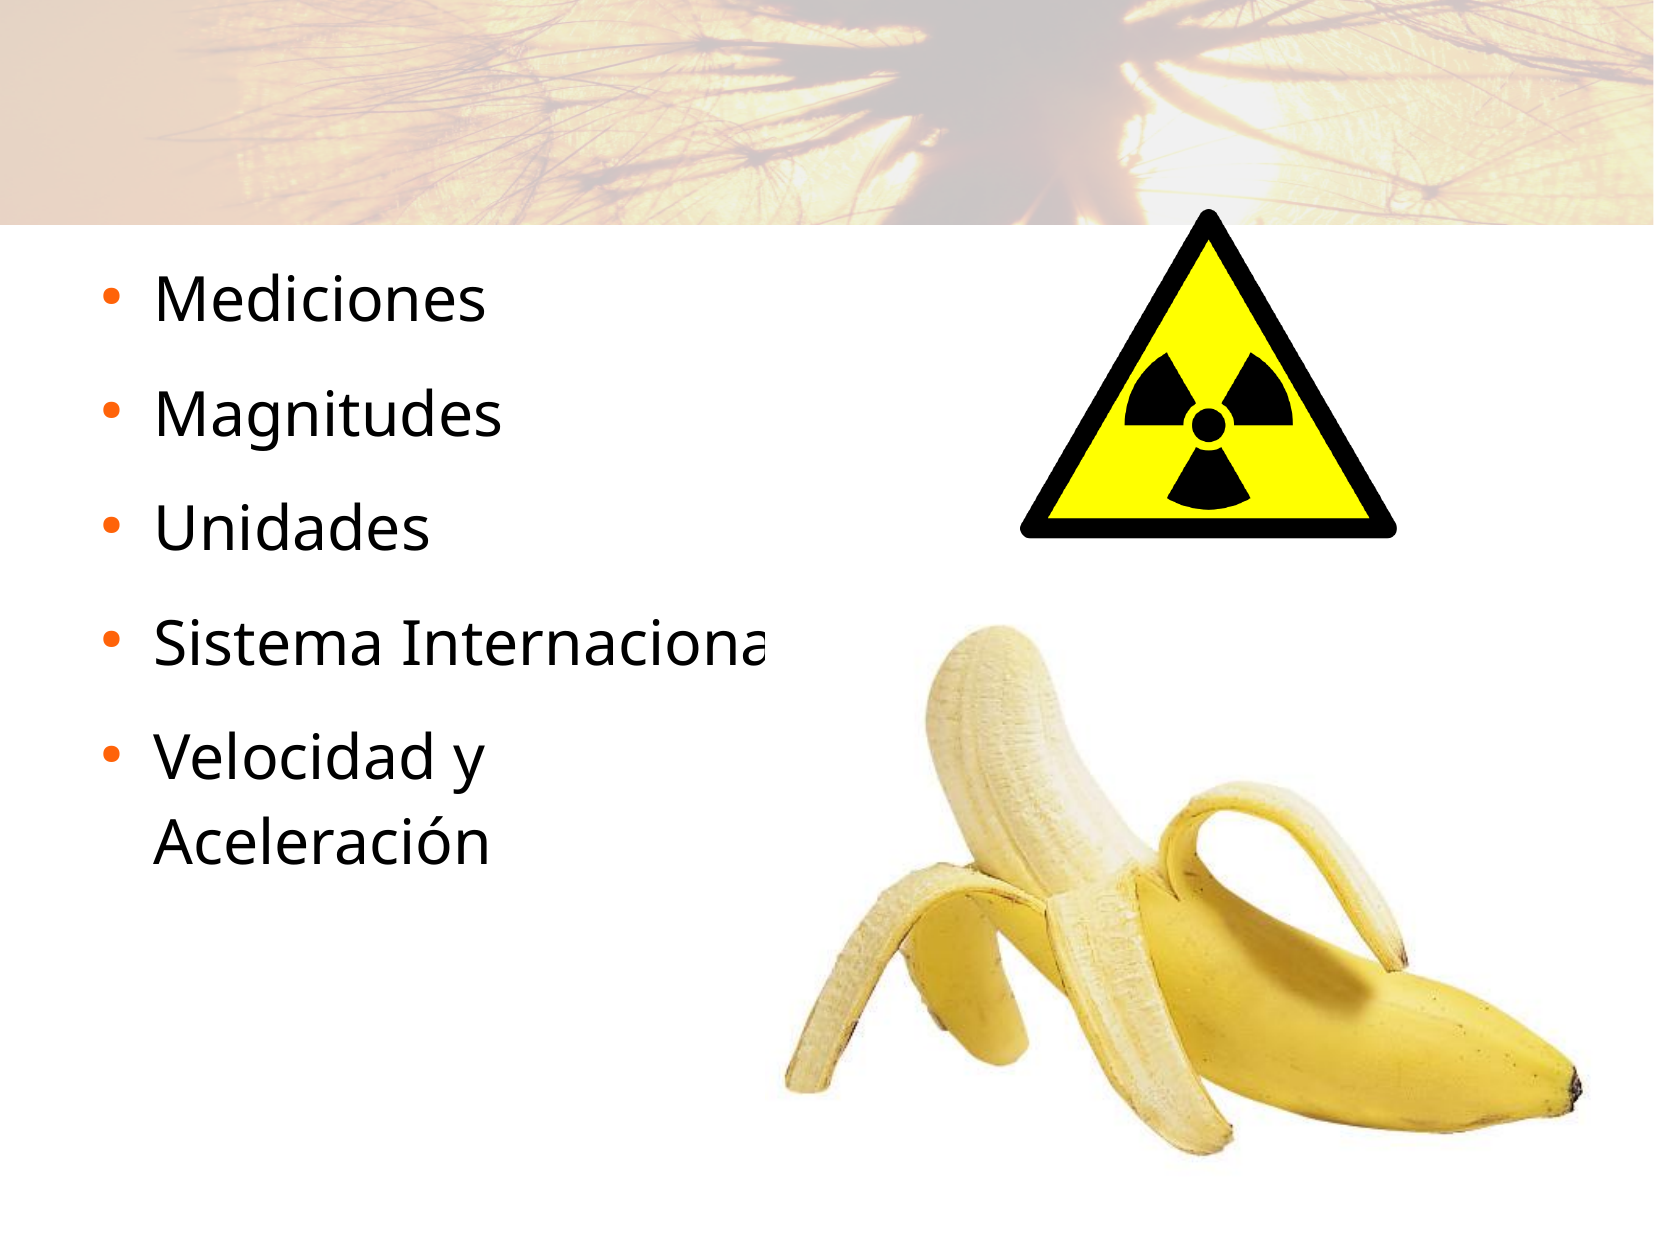

# Mediciones
Magnitudes
Unidades
Sistema Internacional
Velocidad y Aceleración